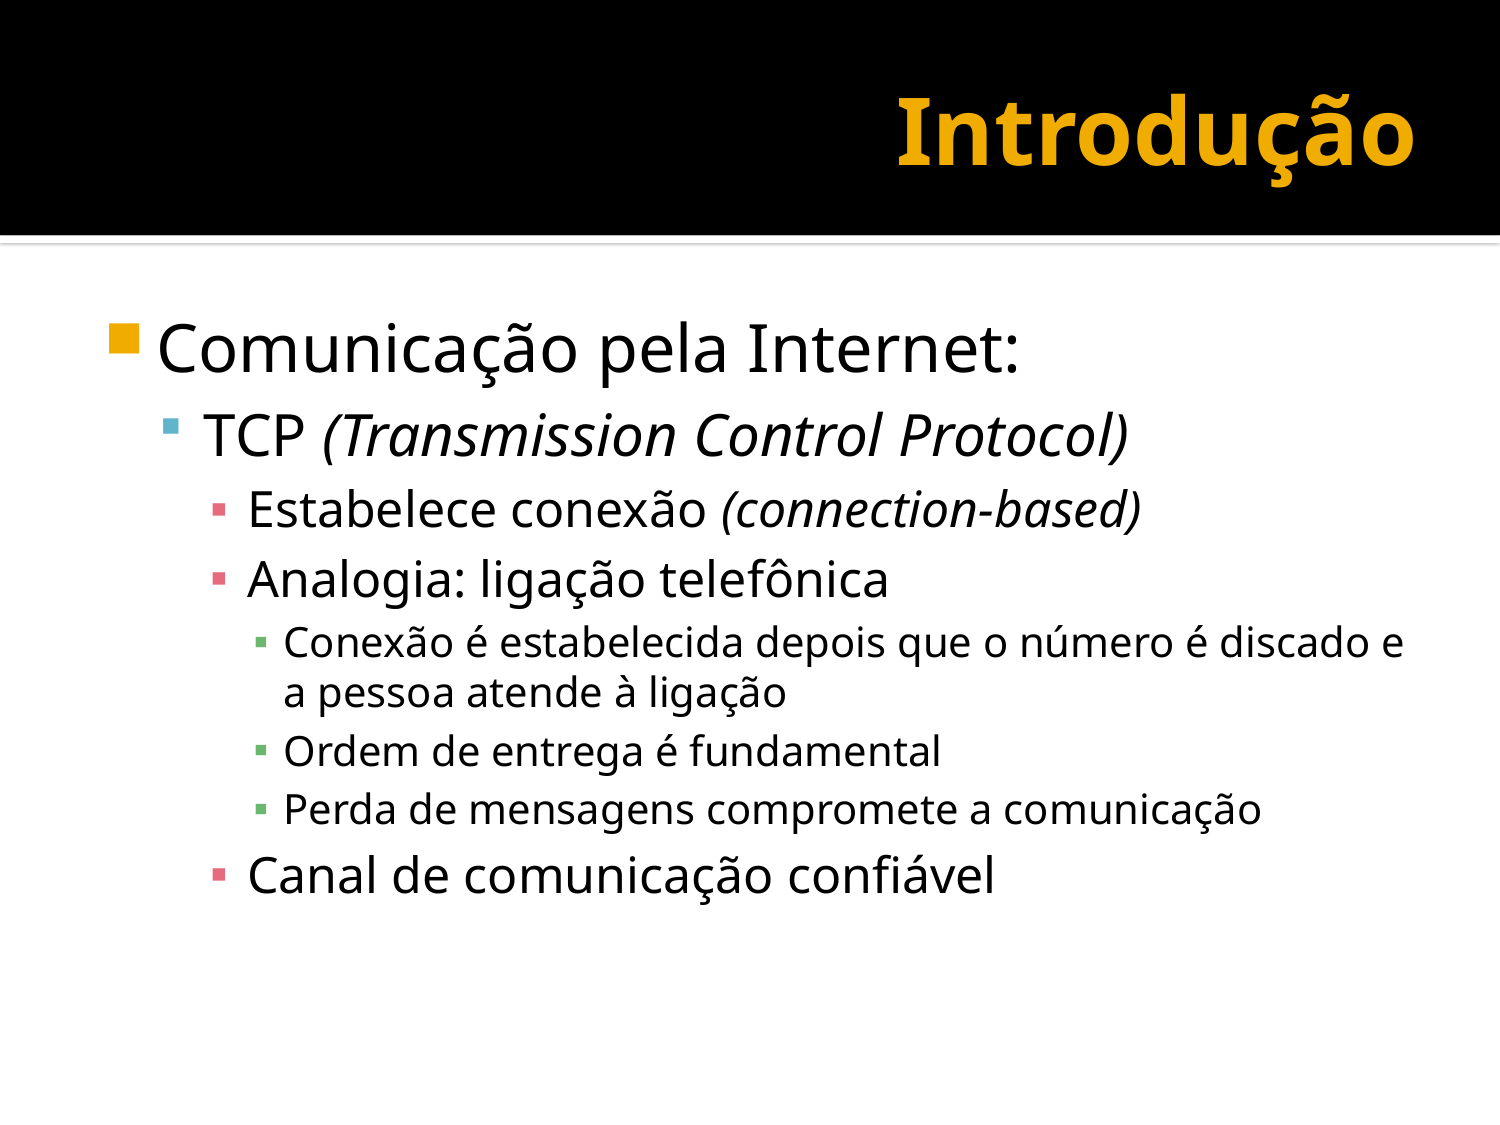

# Introdução
Comunicação pela Internet:
TCP (Transmission Control Protocol)
Estabelece conexão (connection-based)
Analogia: ligação telefônica
Conexão é estabelecida depois que o número é discado e a pessoa atende à ligação
Ordem de entrega é fundamental
Perda de mensagens compromete a comunicação
Canal de comunicação confiável